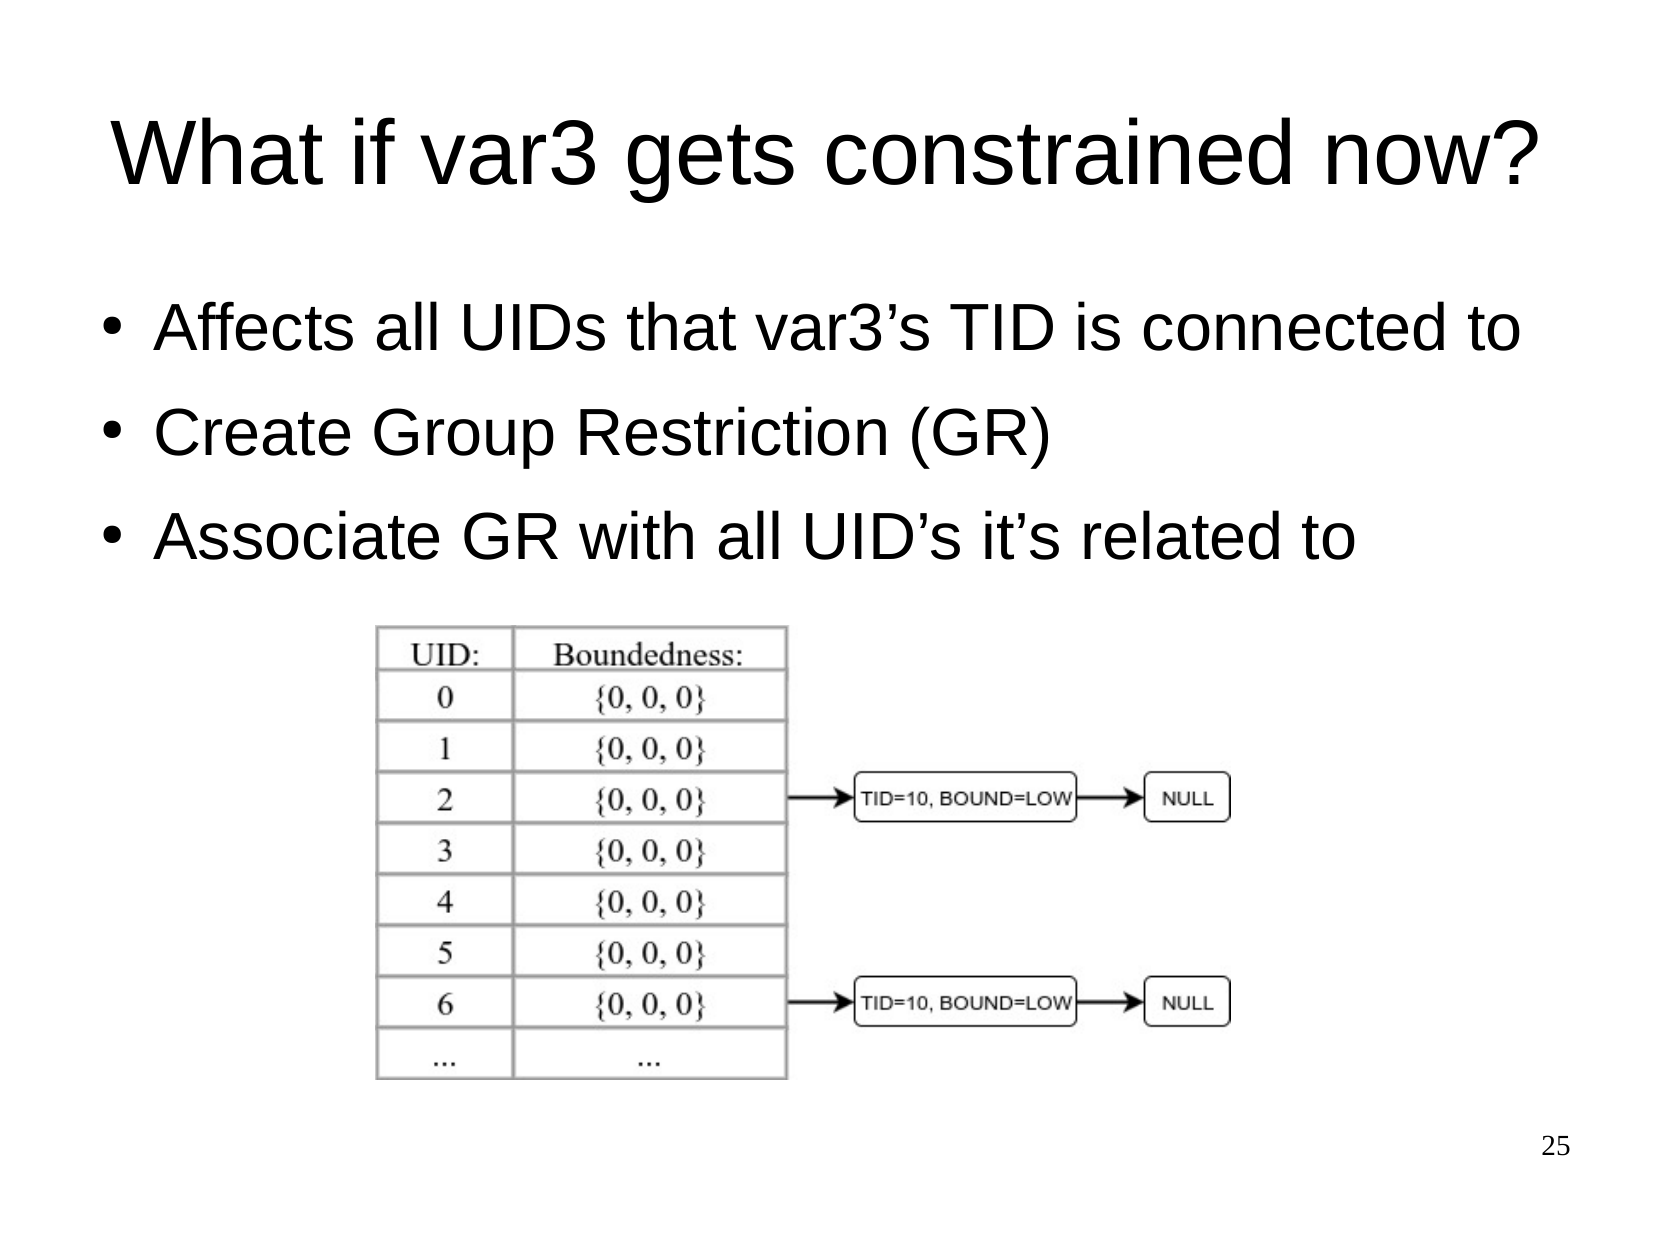

# What if var3 gets constrained now?
Affects all UIDs that var3’s TID is connected to
Create Group Restriction (GR)
Associate GR with all UID’s it’s related to
25